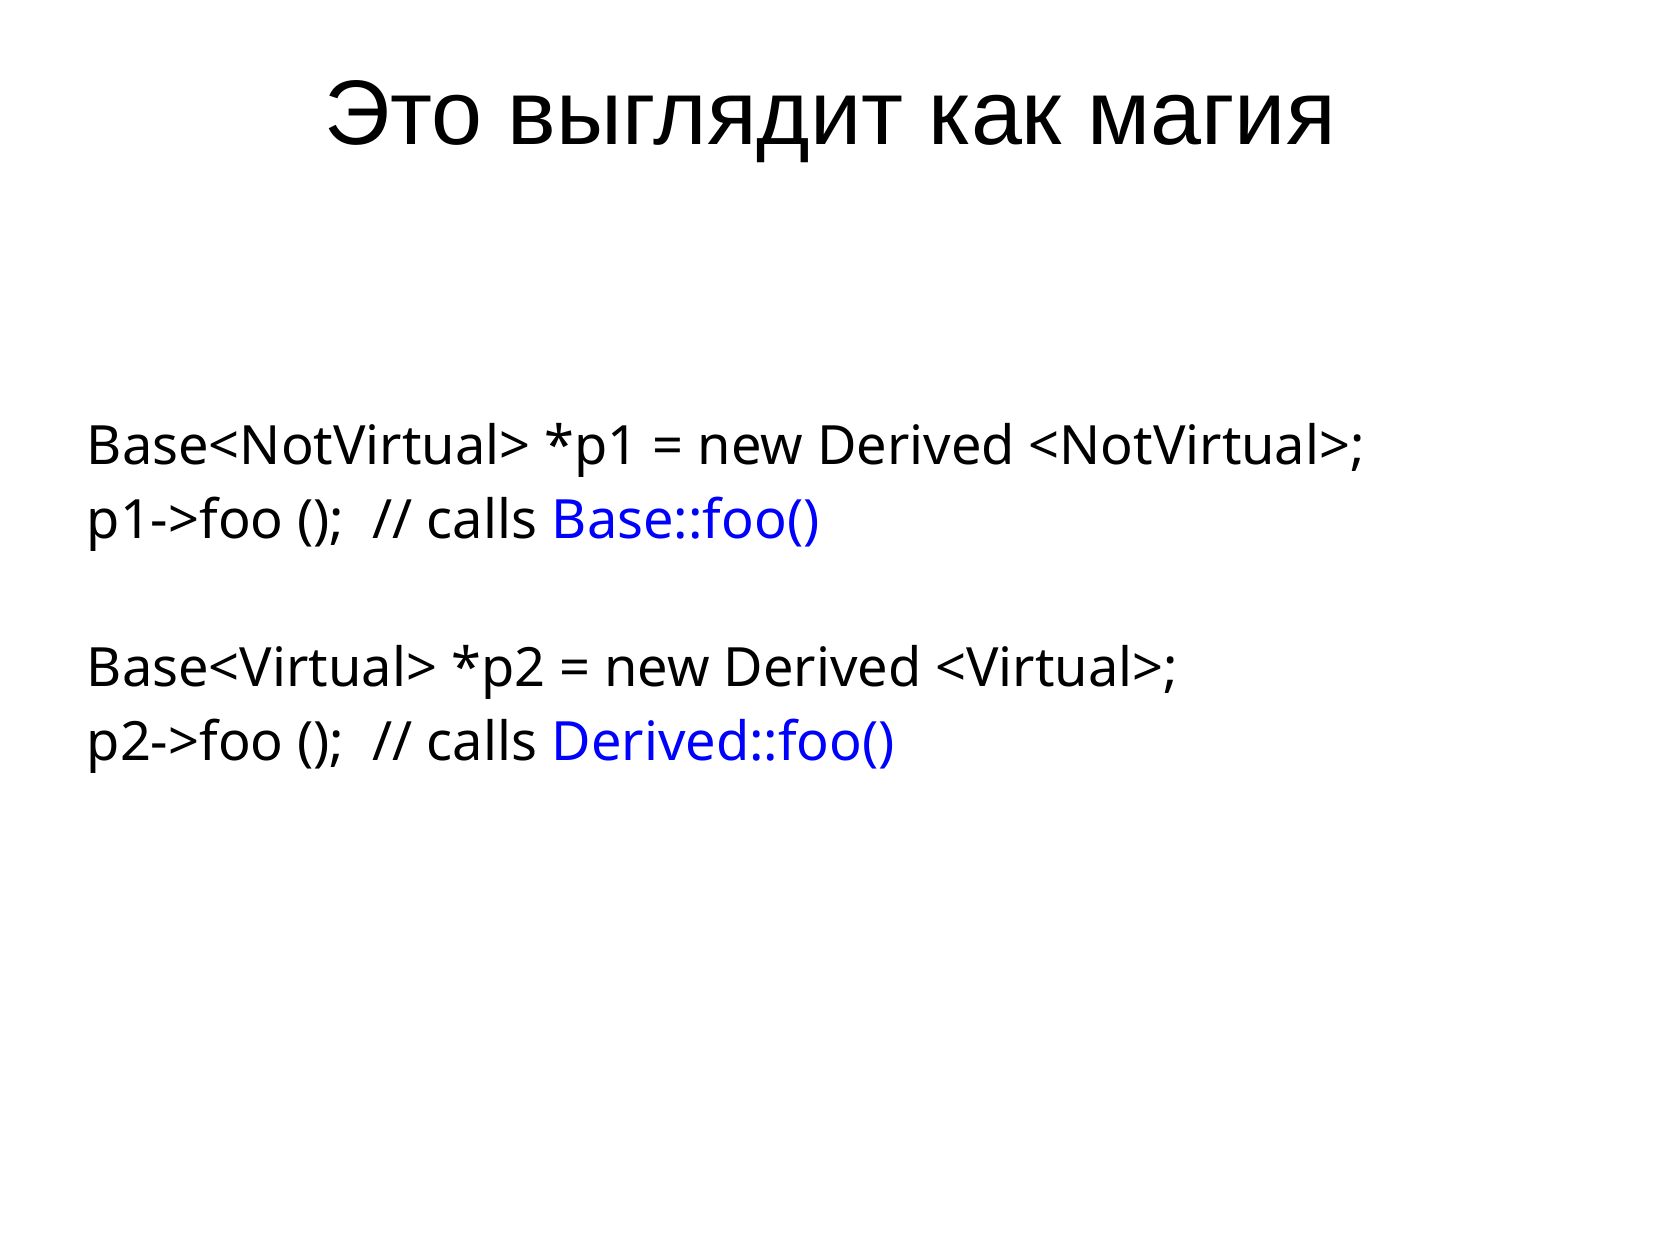

Это выглядит как магия
# Base<NotVirtual> *p1 = new Derived <NotVirtual>;
p1->foo (); // calls Base::foo()
Base<Virtual> *p2 = new Derived <Virtual>;
p2->foo (); // calls Derived::foo()